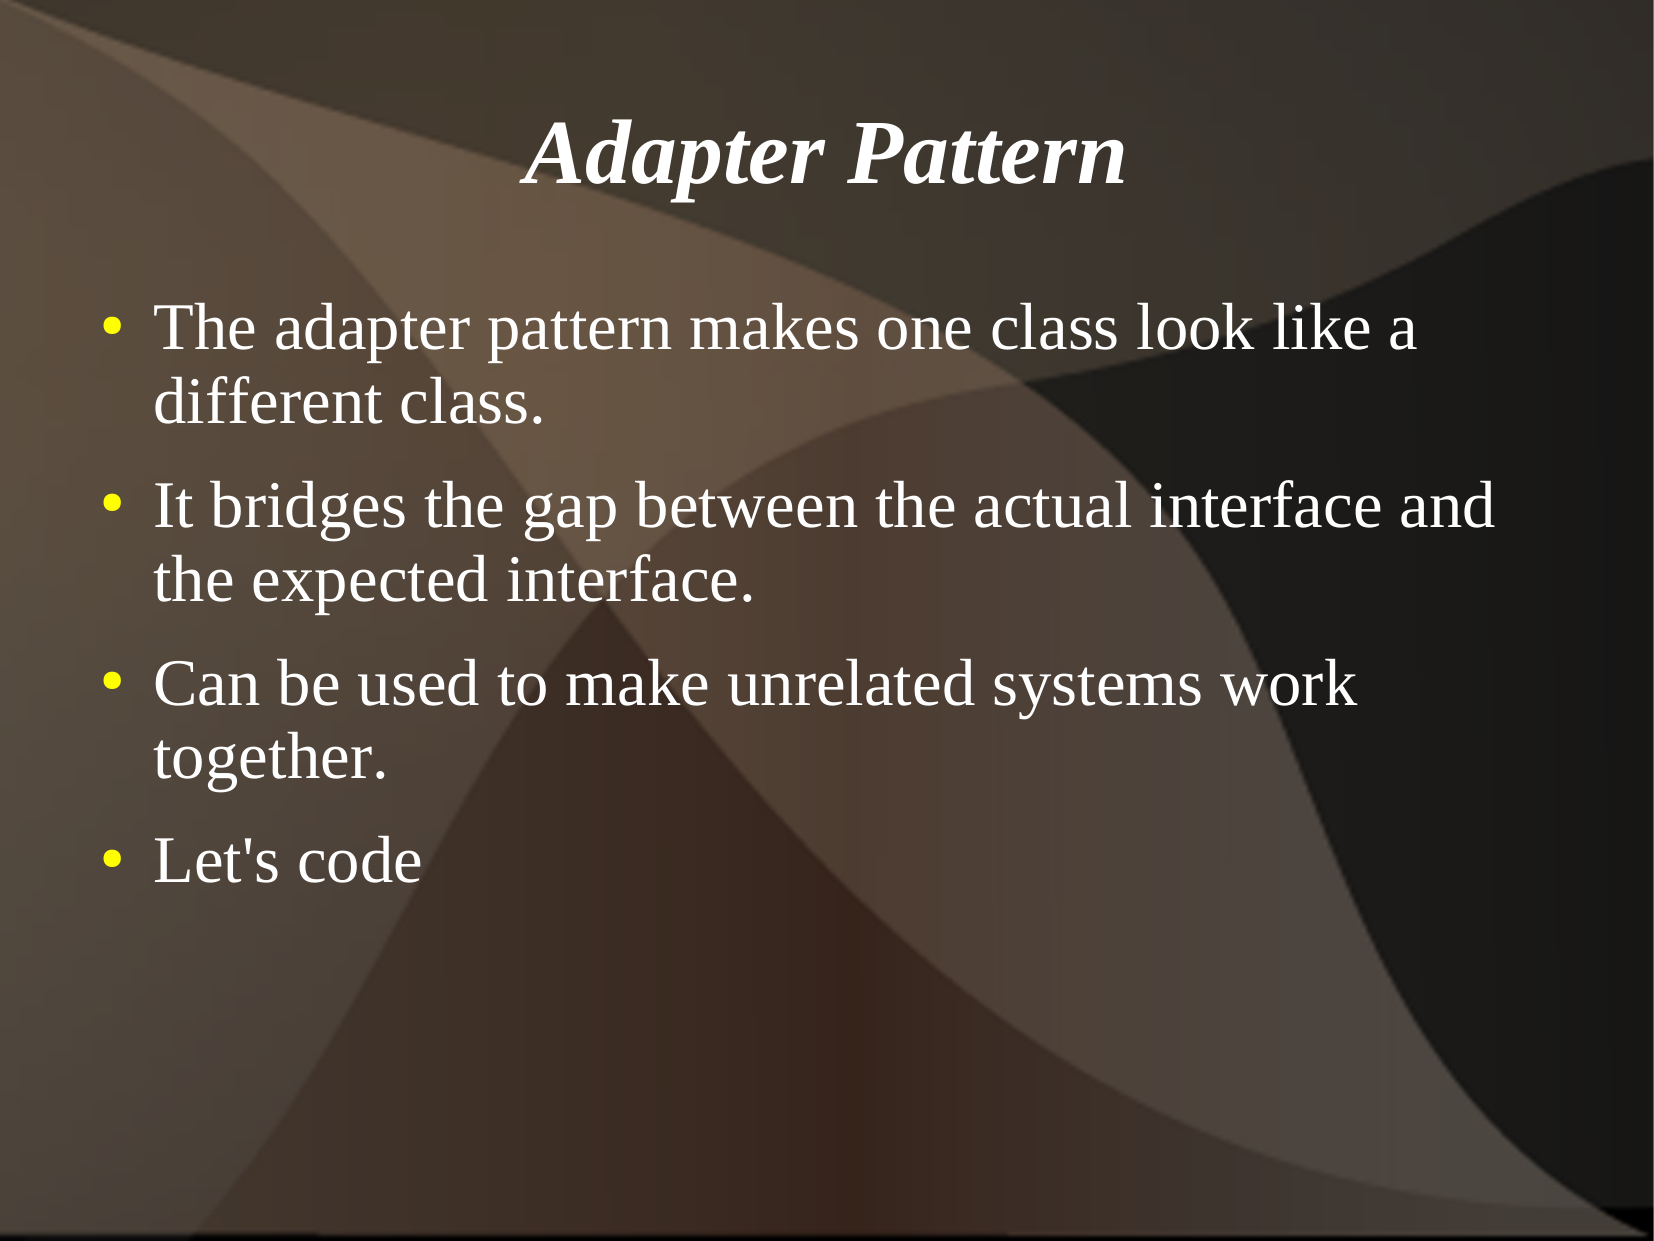

# Adapter Pattern
The adapter pattern makes one class look like a different class.
It bridges the gap between the actual interface and the expected interface.
Can be used to make unrelated systems work together.
Let's code